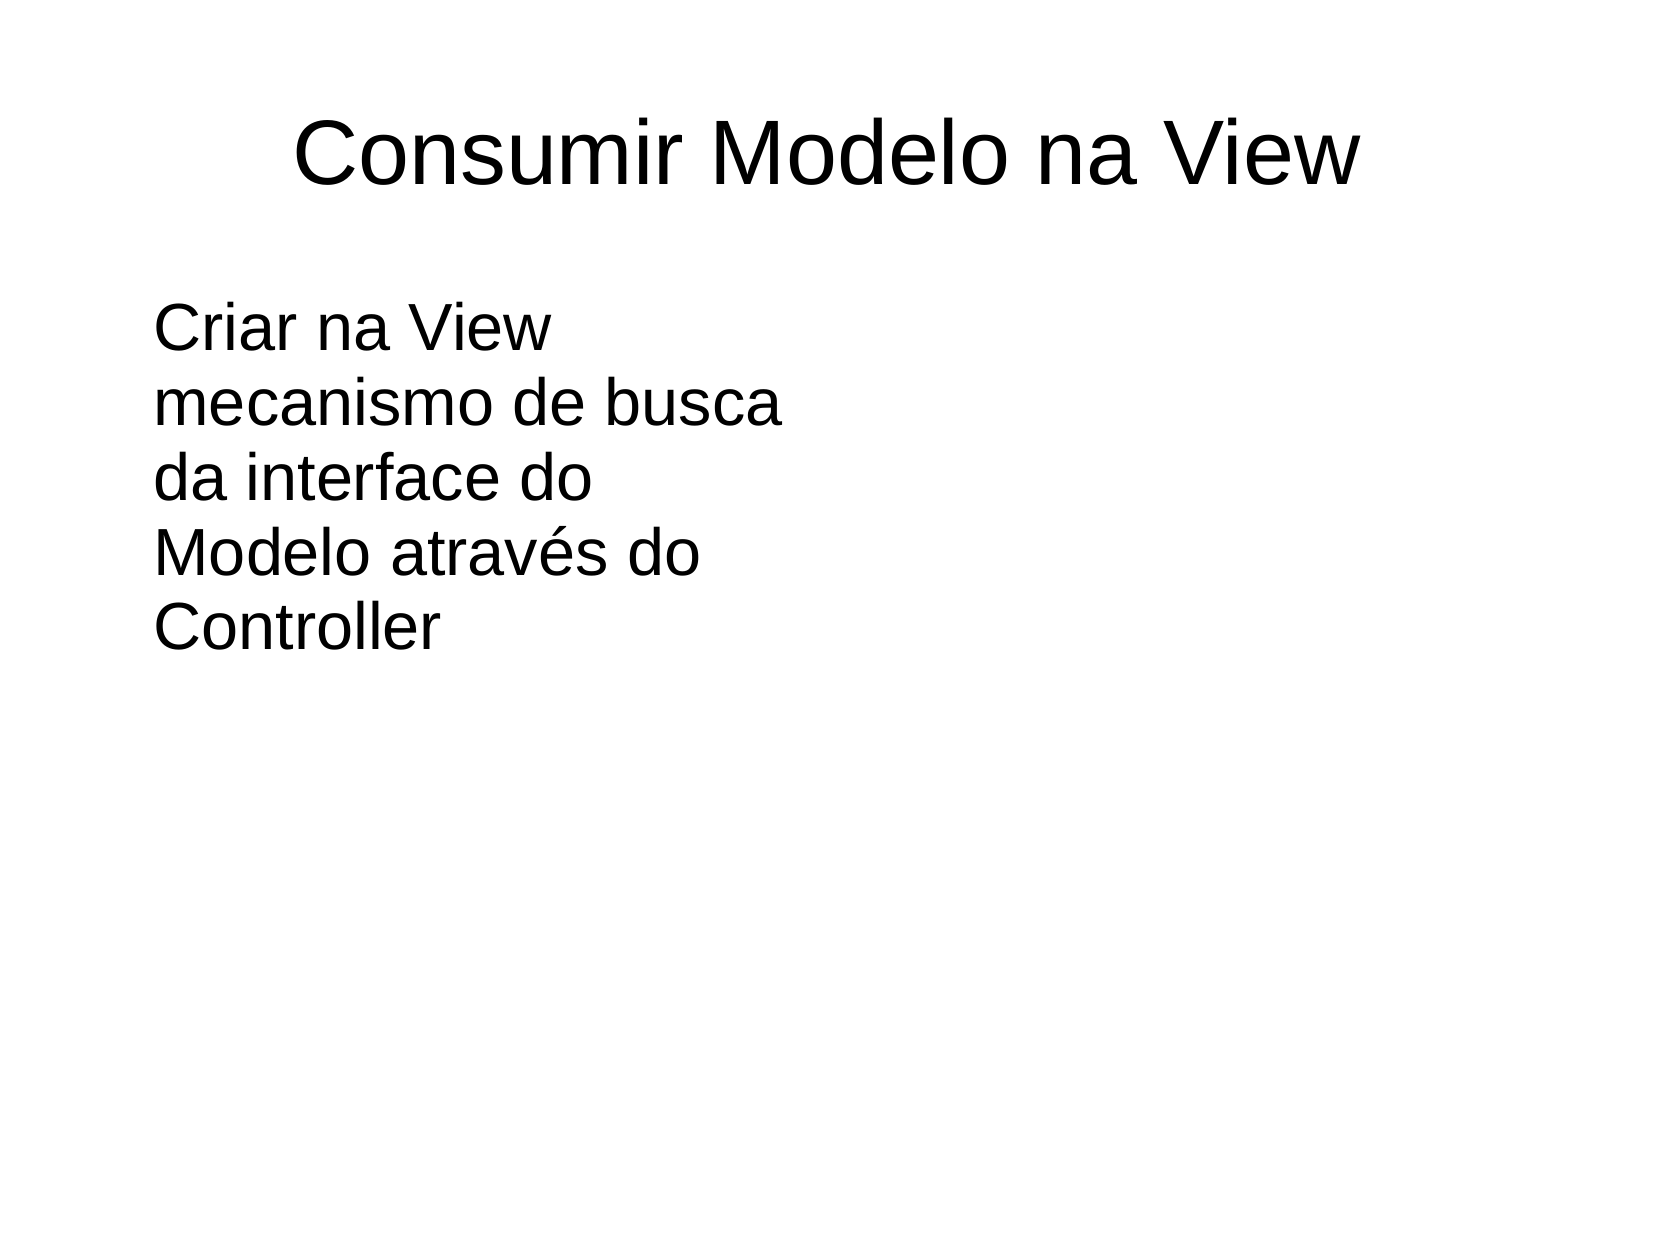

# Consumir Modelo na View
Criar na View mecanismo de busca da interface do Modelo através do Controller